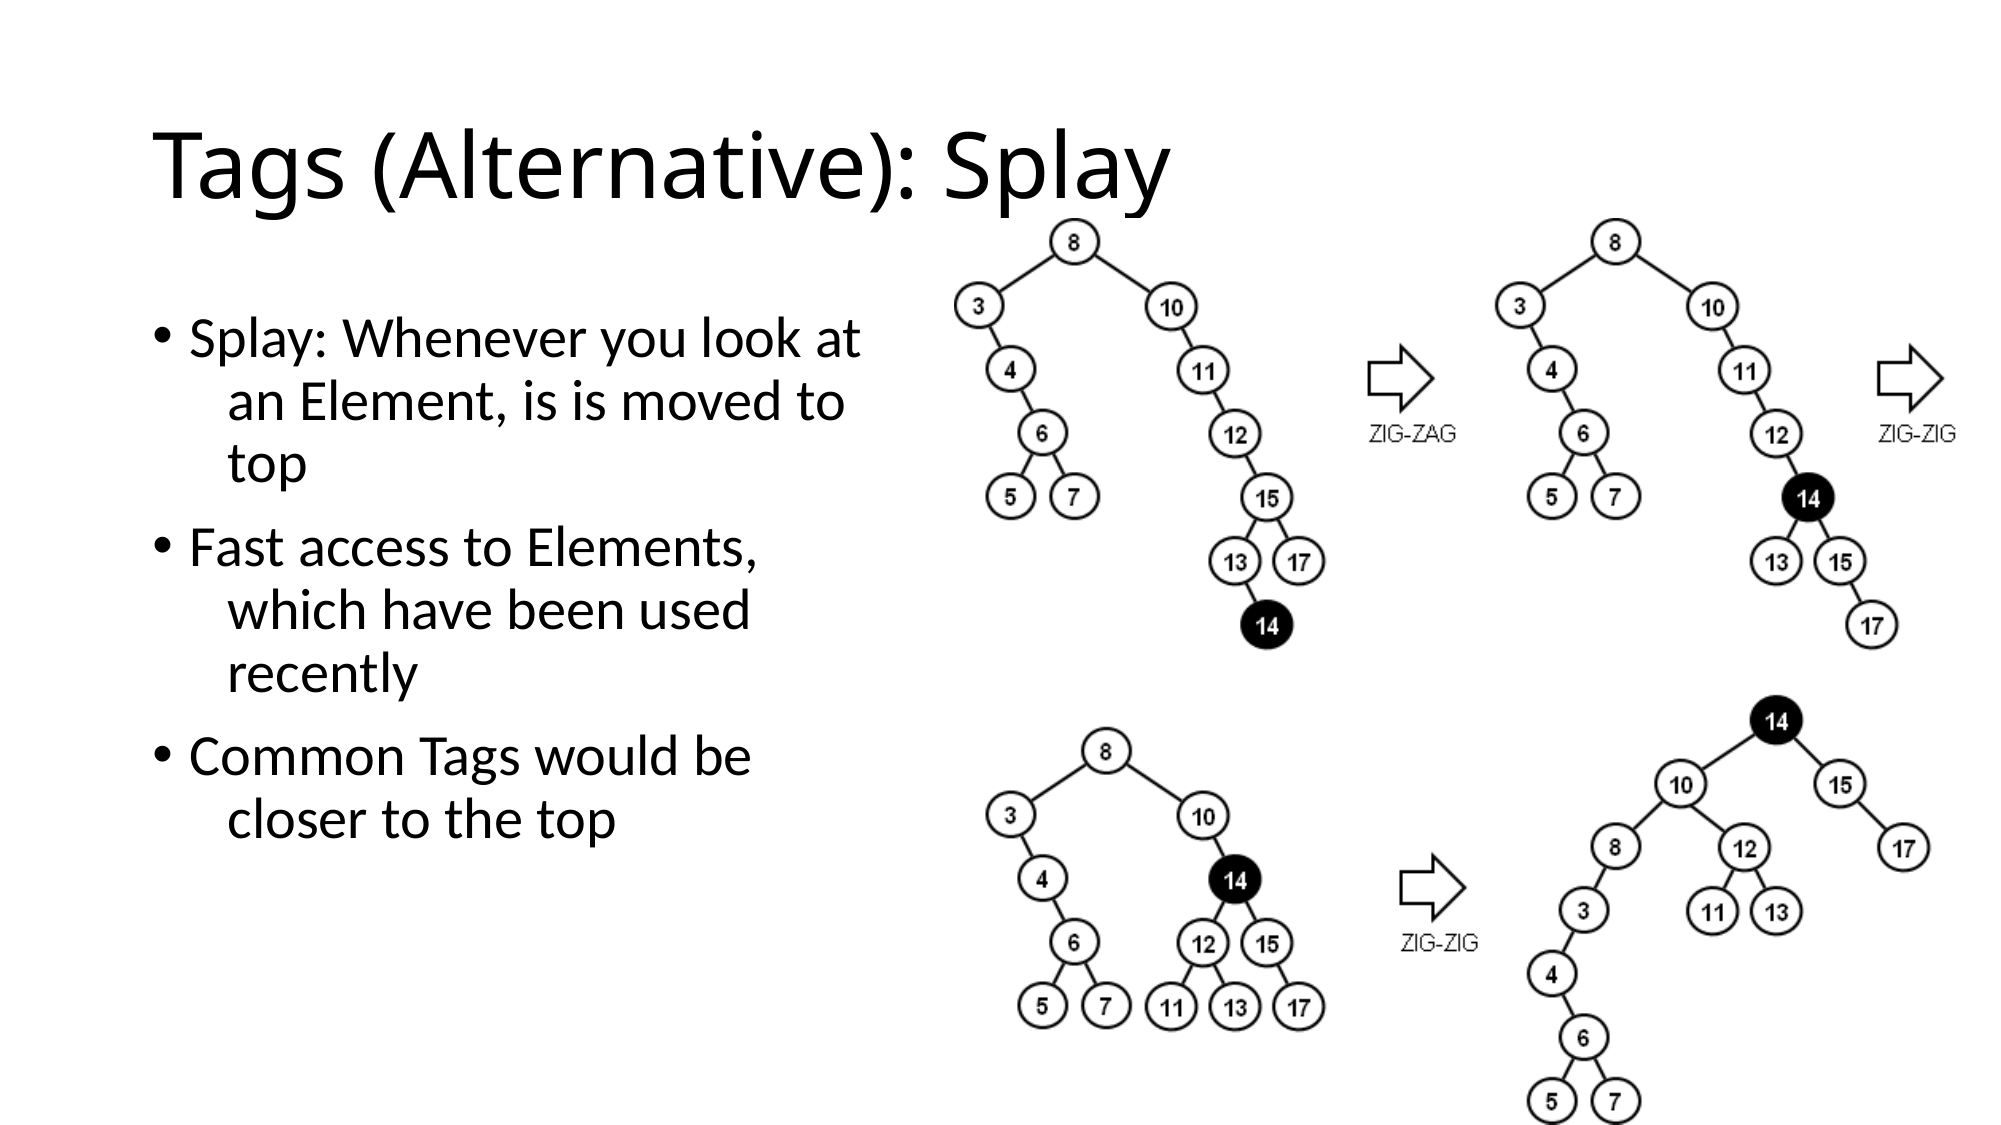

# Tags (Alternative): Splay
Splay: Whenever you look at an Element, is is moved to top
Fast access to Elements, which have been used recently
Common Tags would be closer to the top